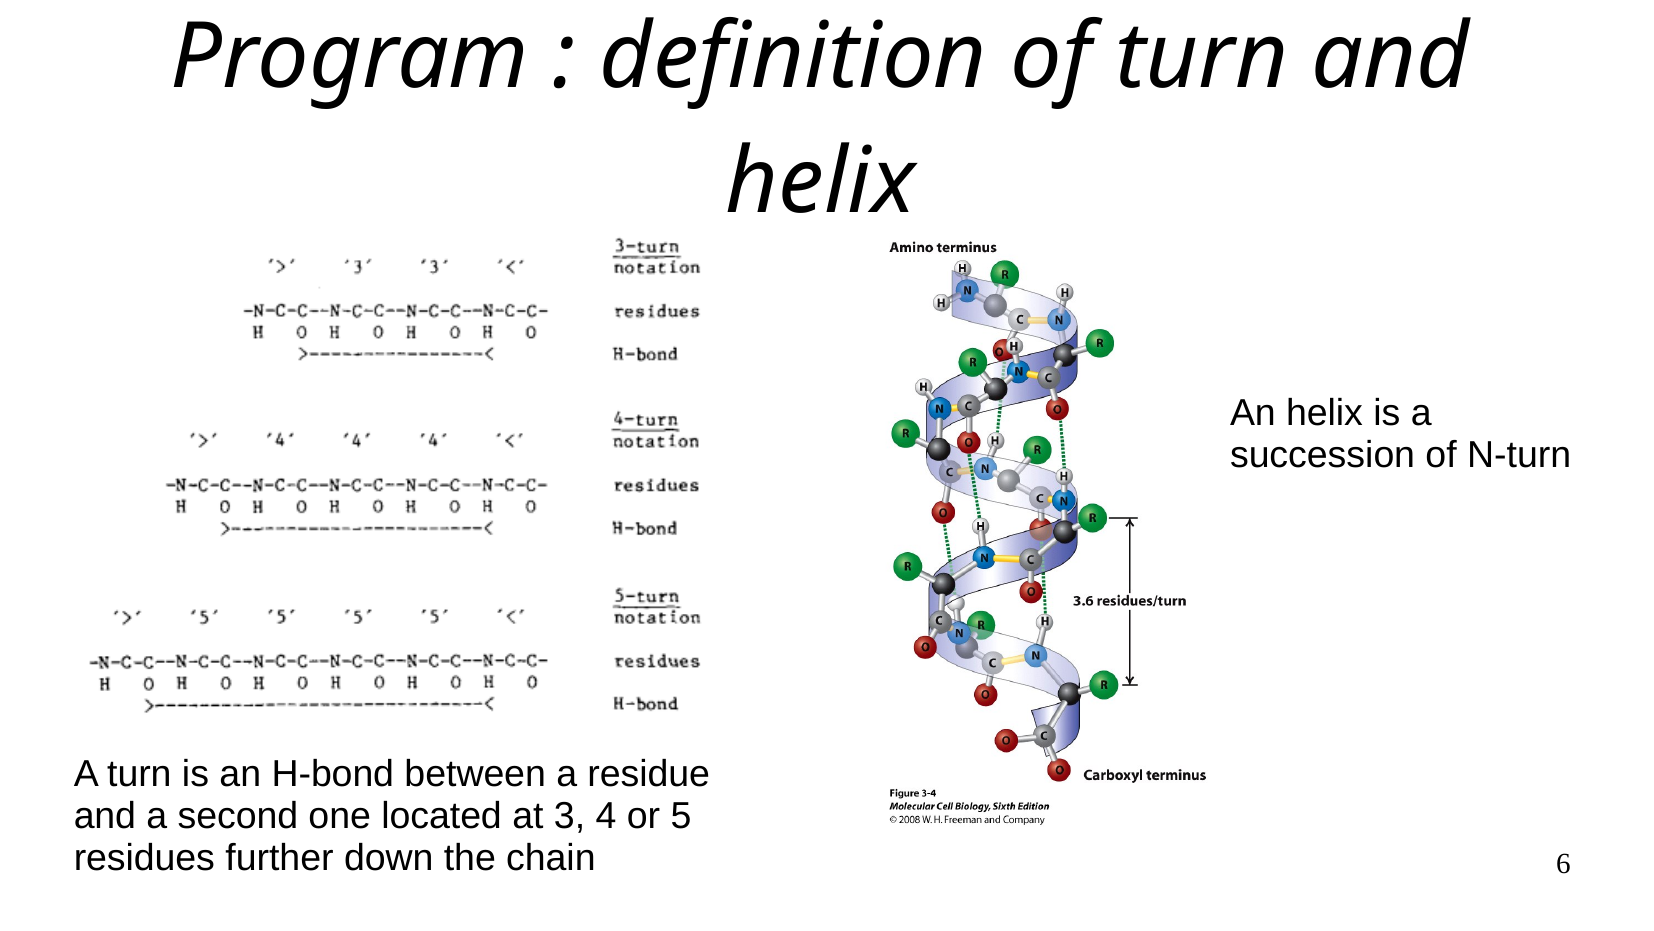

# Program : definition of turn and helix
An helix is a succession of N-turn
A turn is an H-bond between a residue and a second one located at 3, 4 or 5 residues further down the chain
6